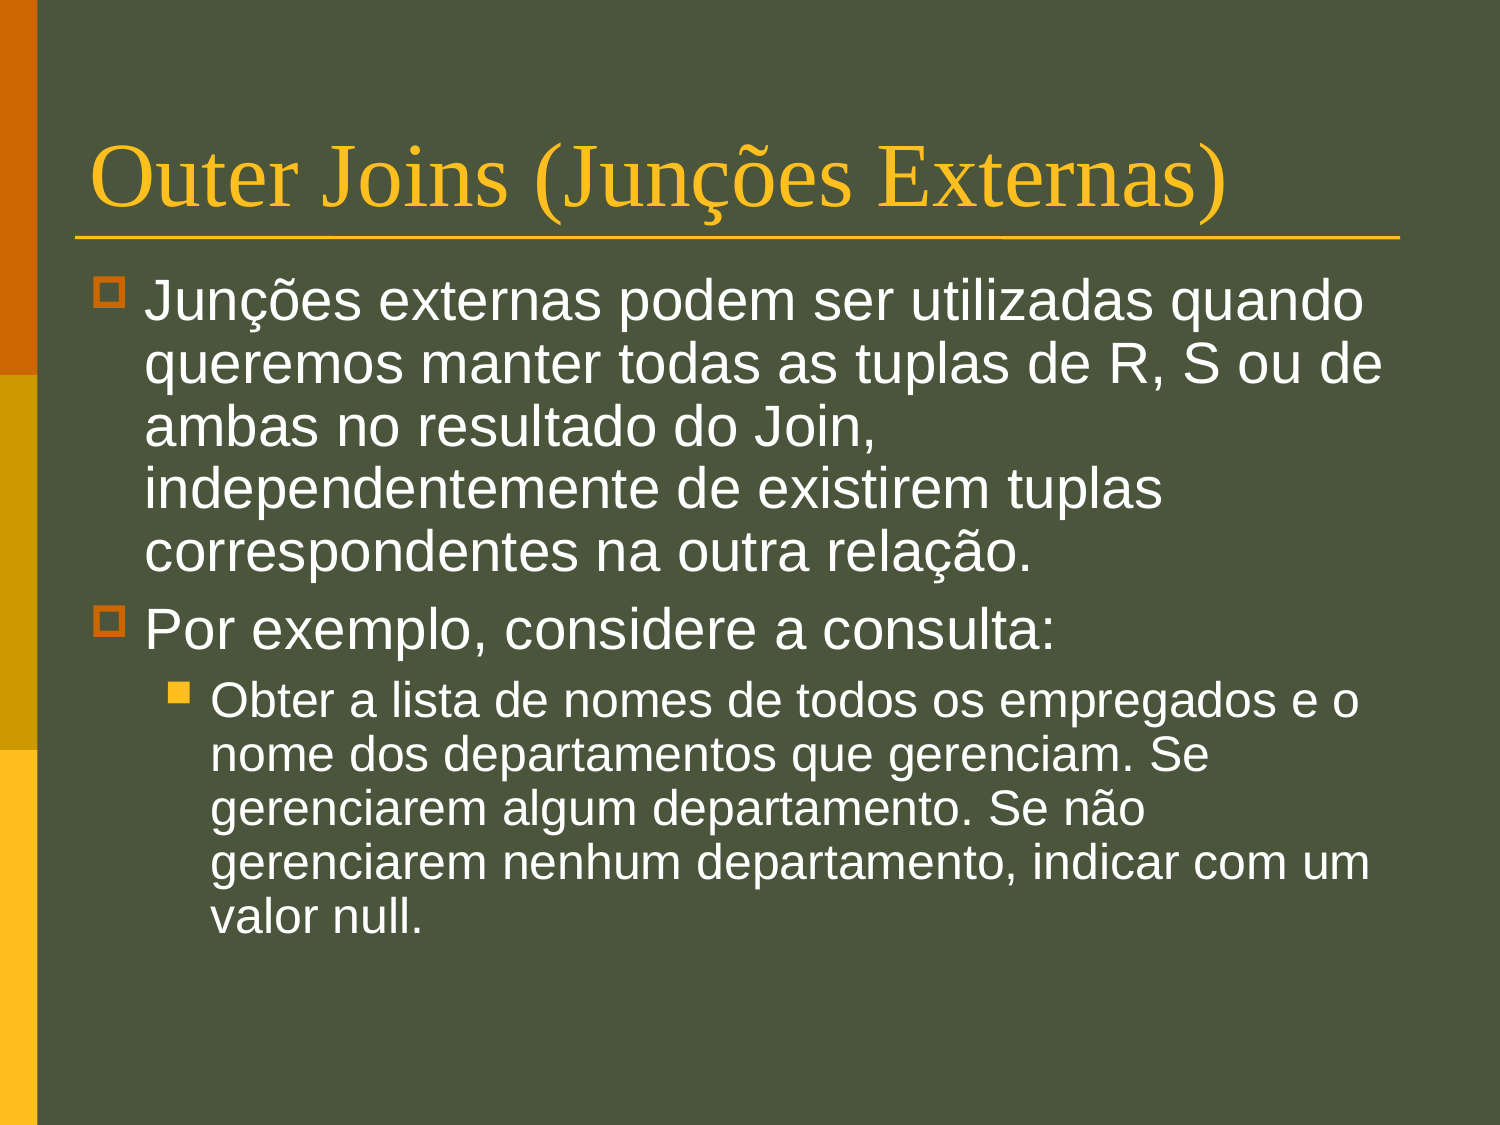

# Outer Joins (Junções Externas)‏
Junções externas podem ser utilizadas quando queremos manter todas as tuplas de R, S ou de ambas no resultado do Join, independentemente de existirem tuplas correspondentes na outra relação.
Por exemplo, considere a consulta:
Obter a lista de nomes de todos os empregados e o nome dos departamentos que gerenciam. Se gerenciarem algum departamento. Se não gerenciarem nenhum departamento, indicar com um valor null.